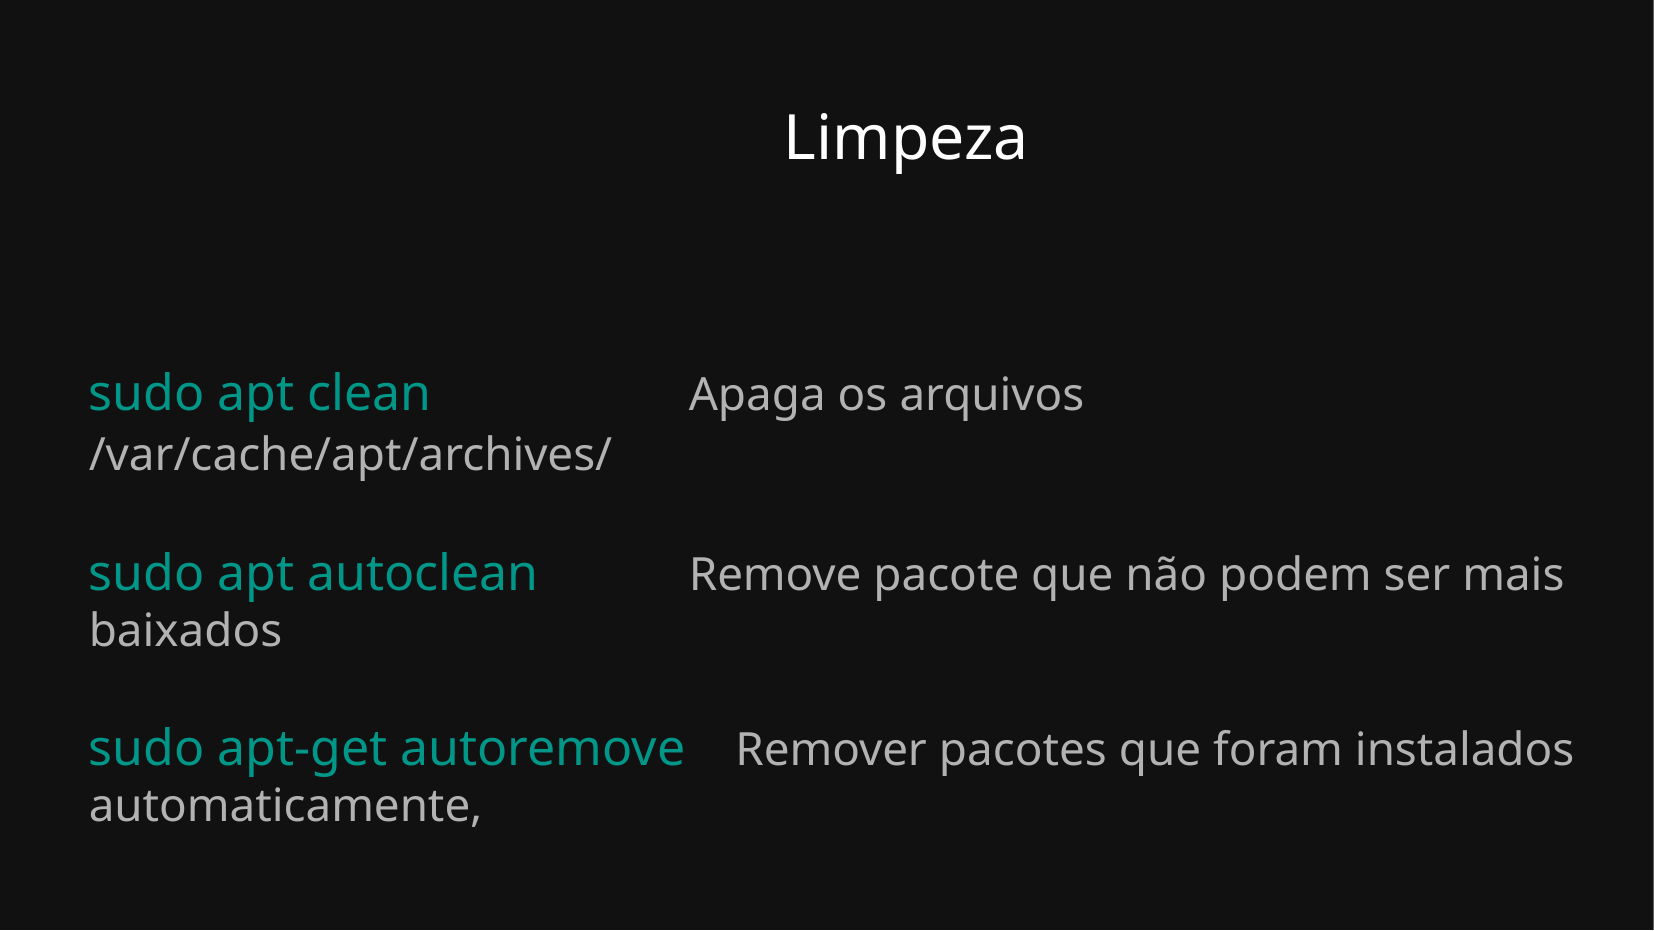

Limpeza
sudo apt clean				Apaga os arquivos /var/cache/apt/archives/
sudo apt autoclean 		Remove pacote que não podem ser mais baixados
sudo apt-get autoremove Remover pacotes que foram instalados automaticamente,